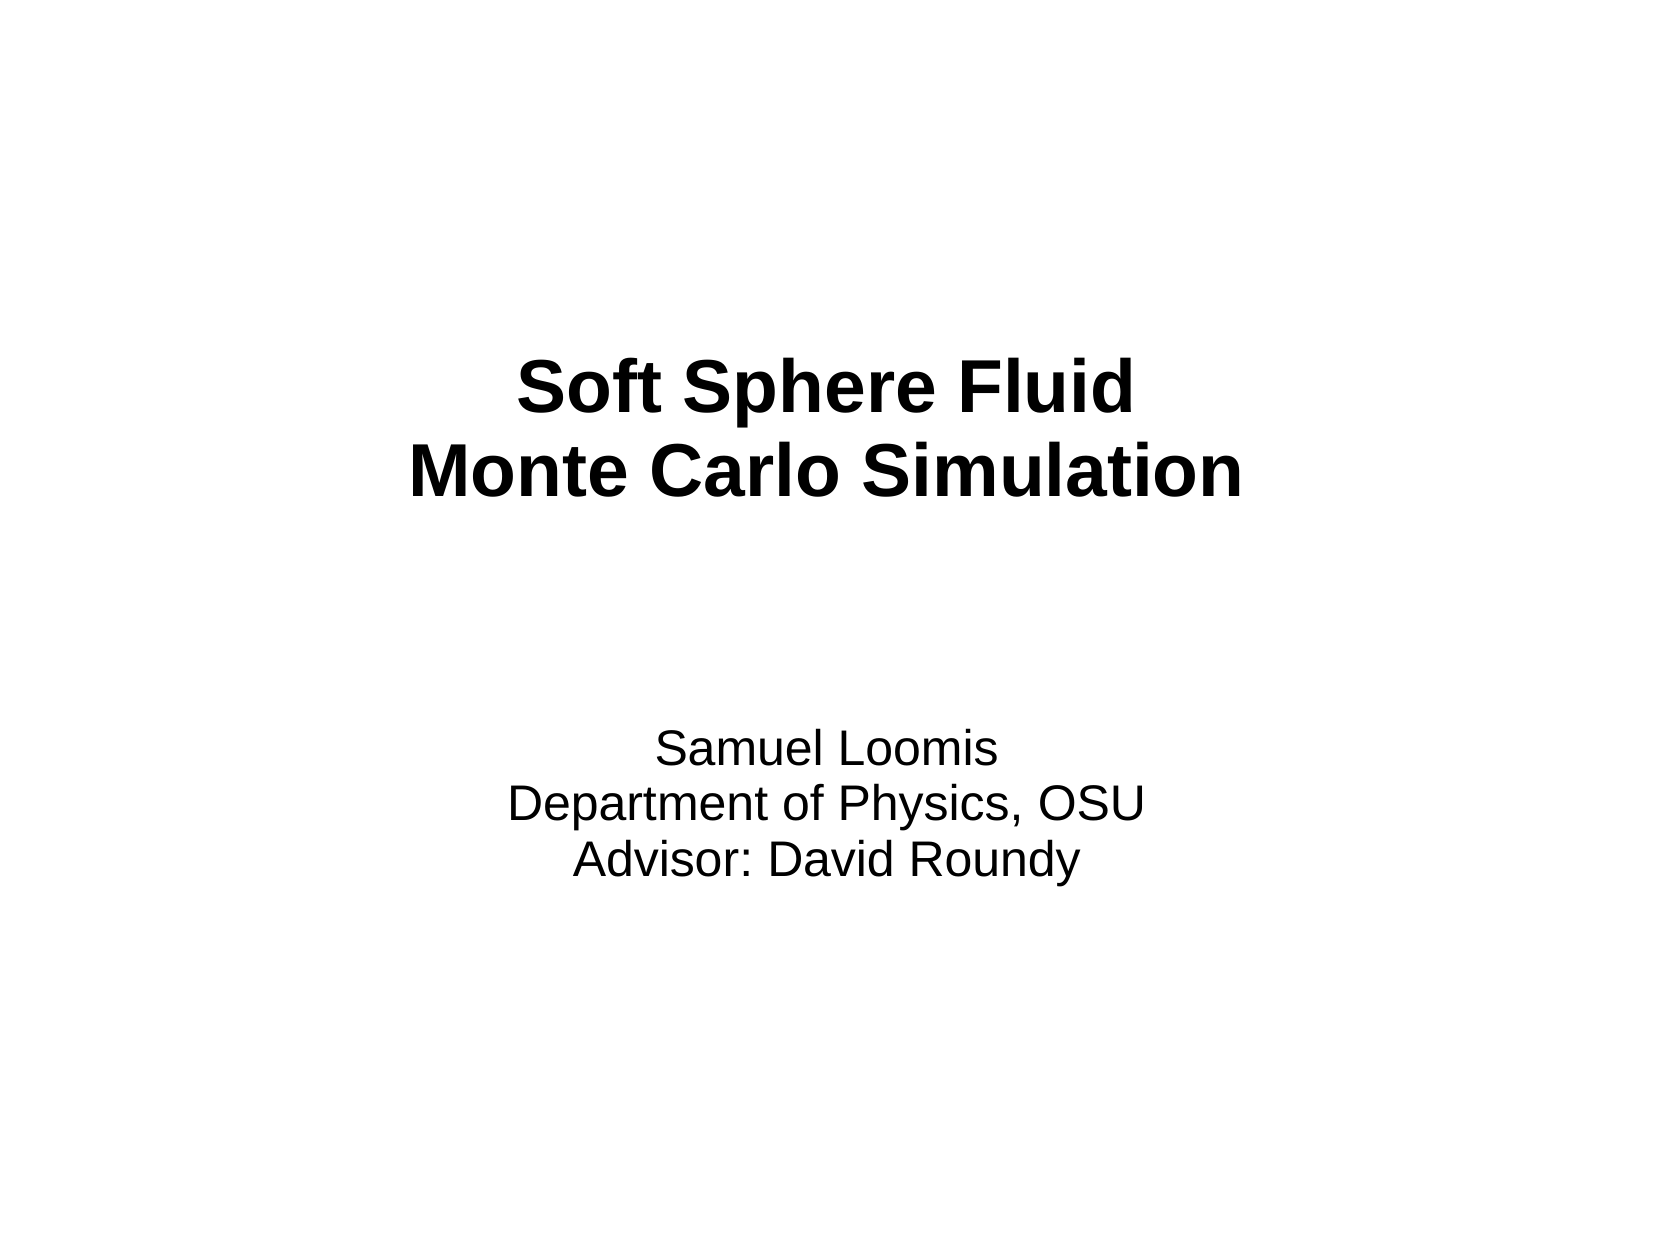

Soft Sphere Fluid
Monte Carlo Simulation
Samuel Loomis
Department of Physics, OSU
Advisor: David Roundy